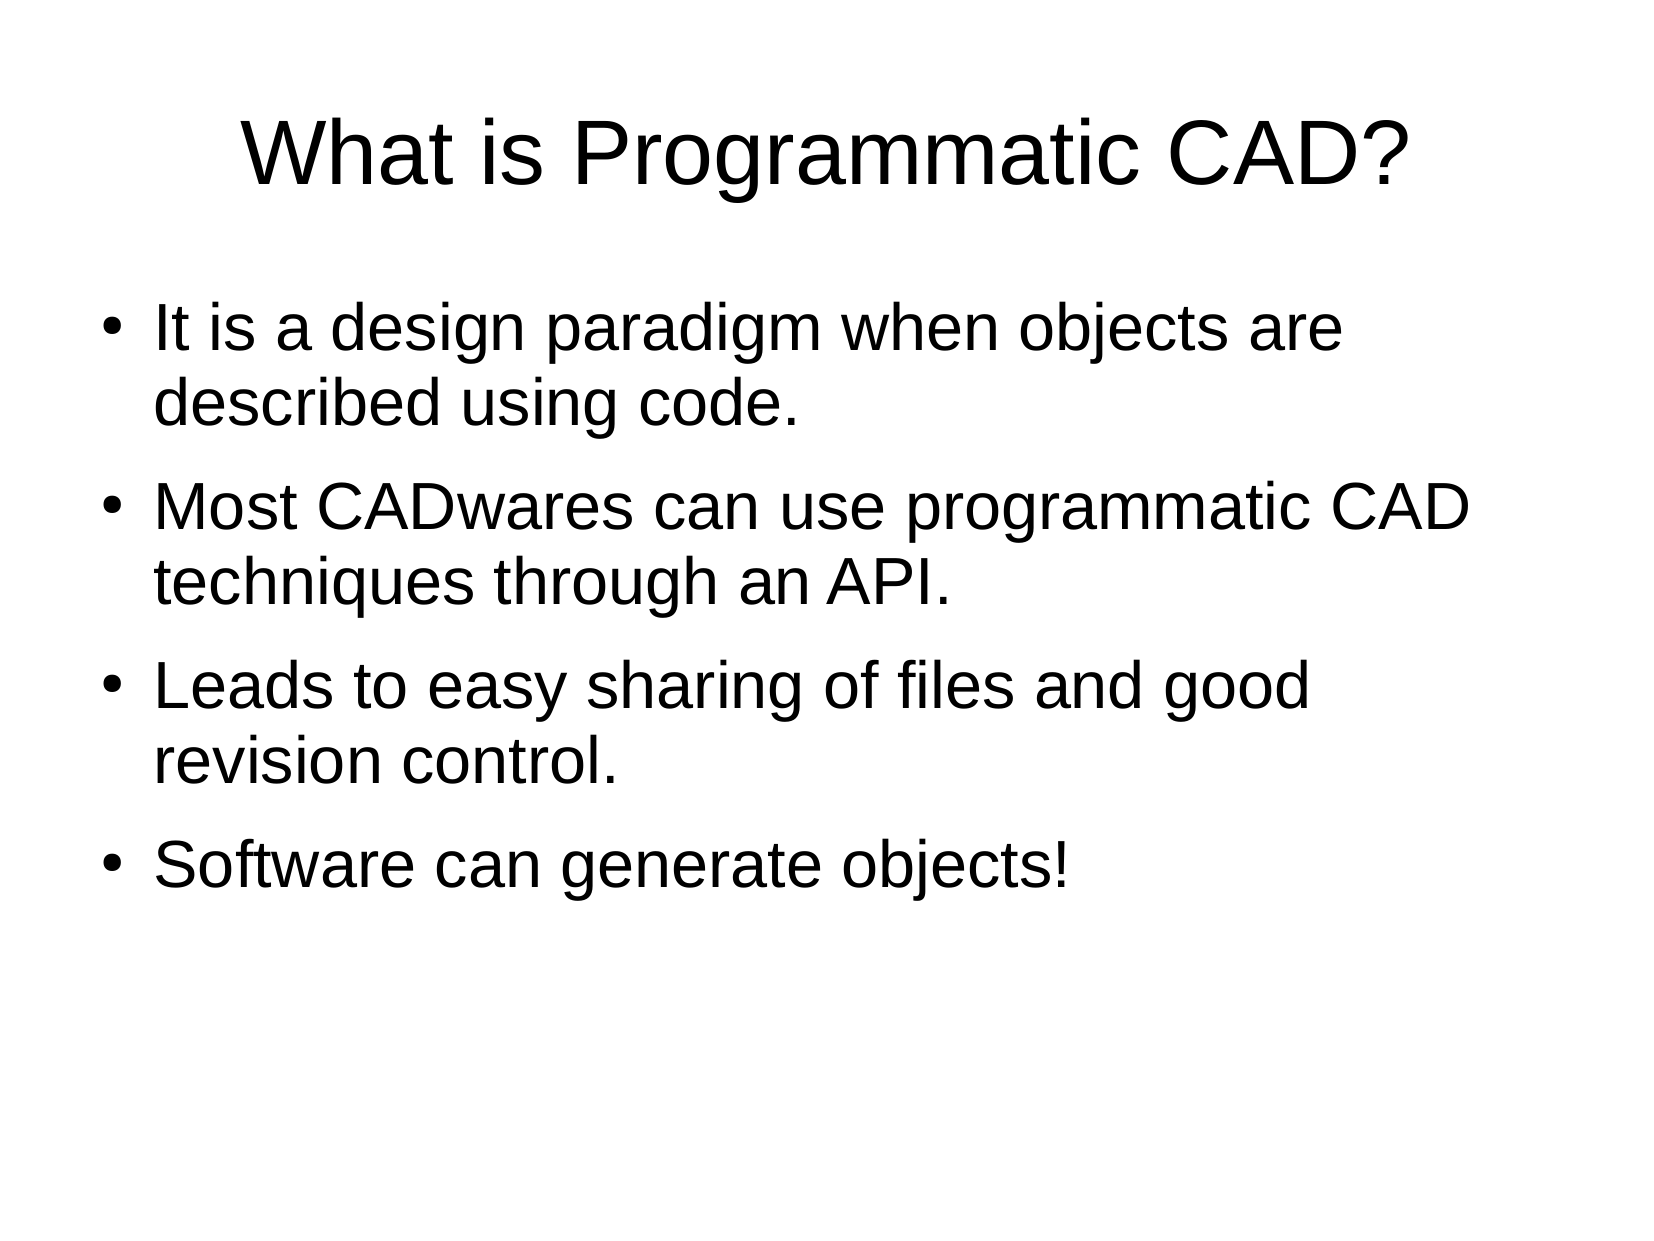

# What is Programmatic CAD?
It is a design paradigm when objects are described using code.
Most CADwares can use programmatic CAD techniques through an API.
Leads to easy sharing of files and good revision control.
Software can generate objects!